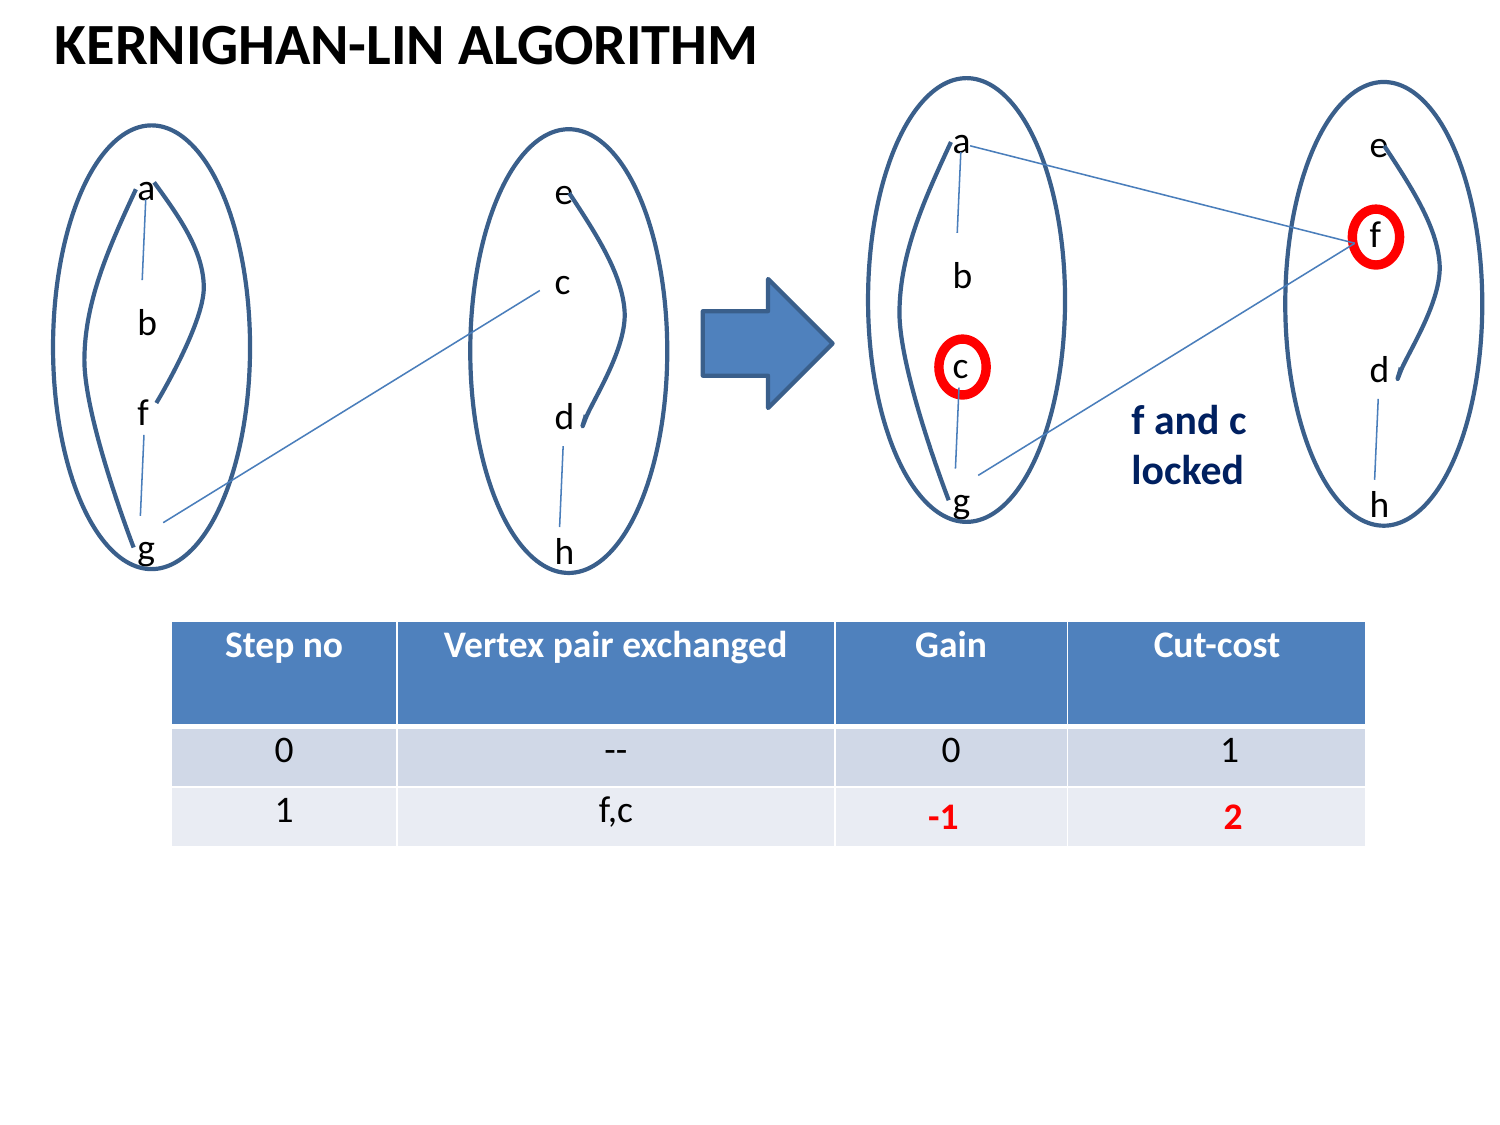

KERNIGHAN-LIN ALGORITHM
a
b
c
g
e
f
d
h
a
b
f
g
e
c
d
h
f and c locked
| Step no | Vertex pair exchanged | Gain | Cut-cost |
| --- | --- | --- | --- |
| 0 | -- | 0 | 1 |
| 1 | f,c | | |
-1				2